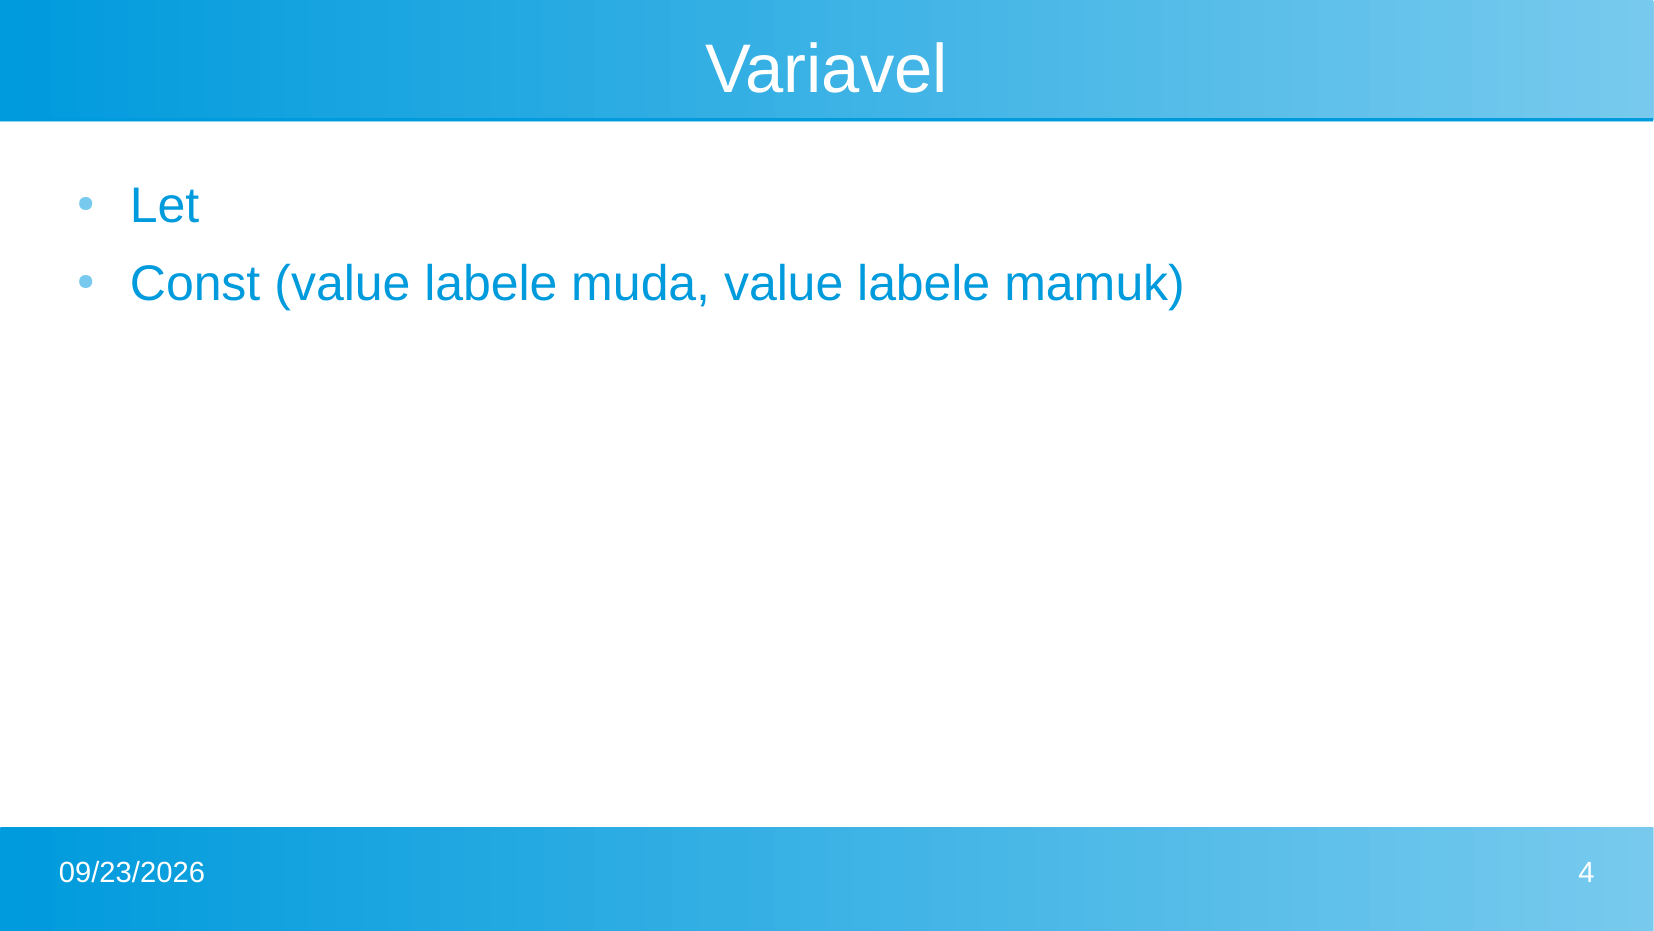

# Variavel
Let
Const (value labele muda, value labele mamuk)
4